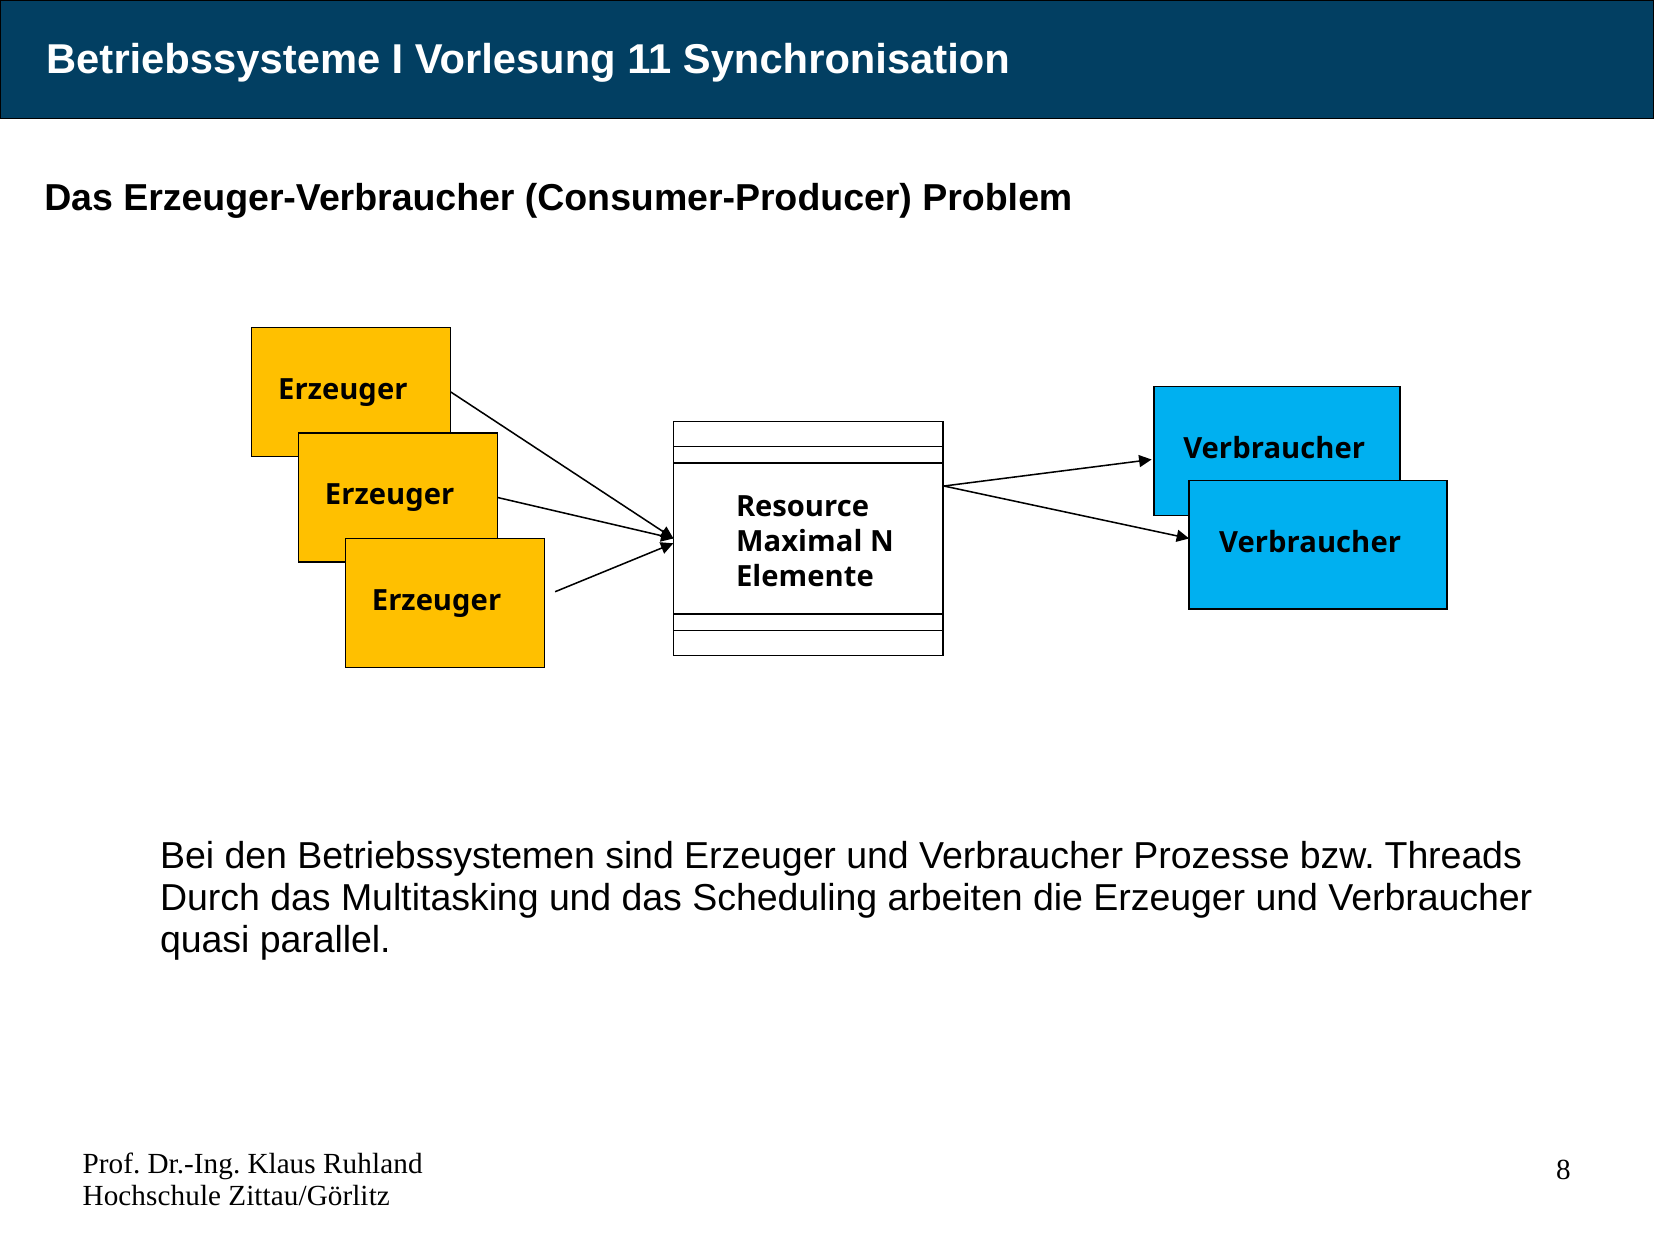

Das Erzeuger-Verbraucher (Consumer-Producer) Problem
Erzeuger
Verbraucher
Erzeuger
Resource
Maximal N
Elemente
Verbraucher
Erzeuger
Bei den Betriebssystemen sind Erzeuger und Verbraucher Prozesse bzw. Threads
Durch das Multitasking und das Scheduling arbeiten die Erzeuger und Verbraucher
quasi parallel.
8